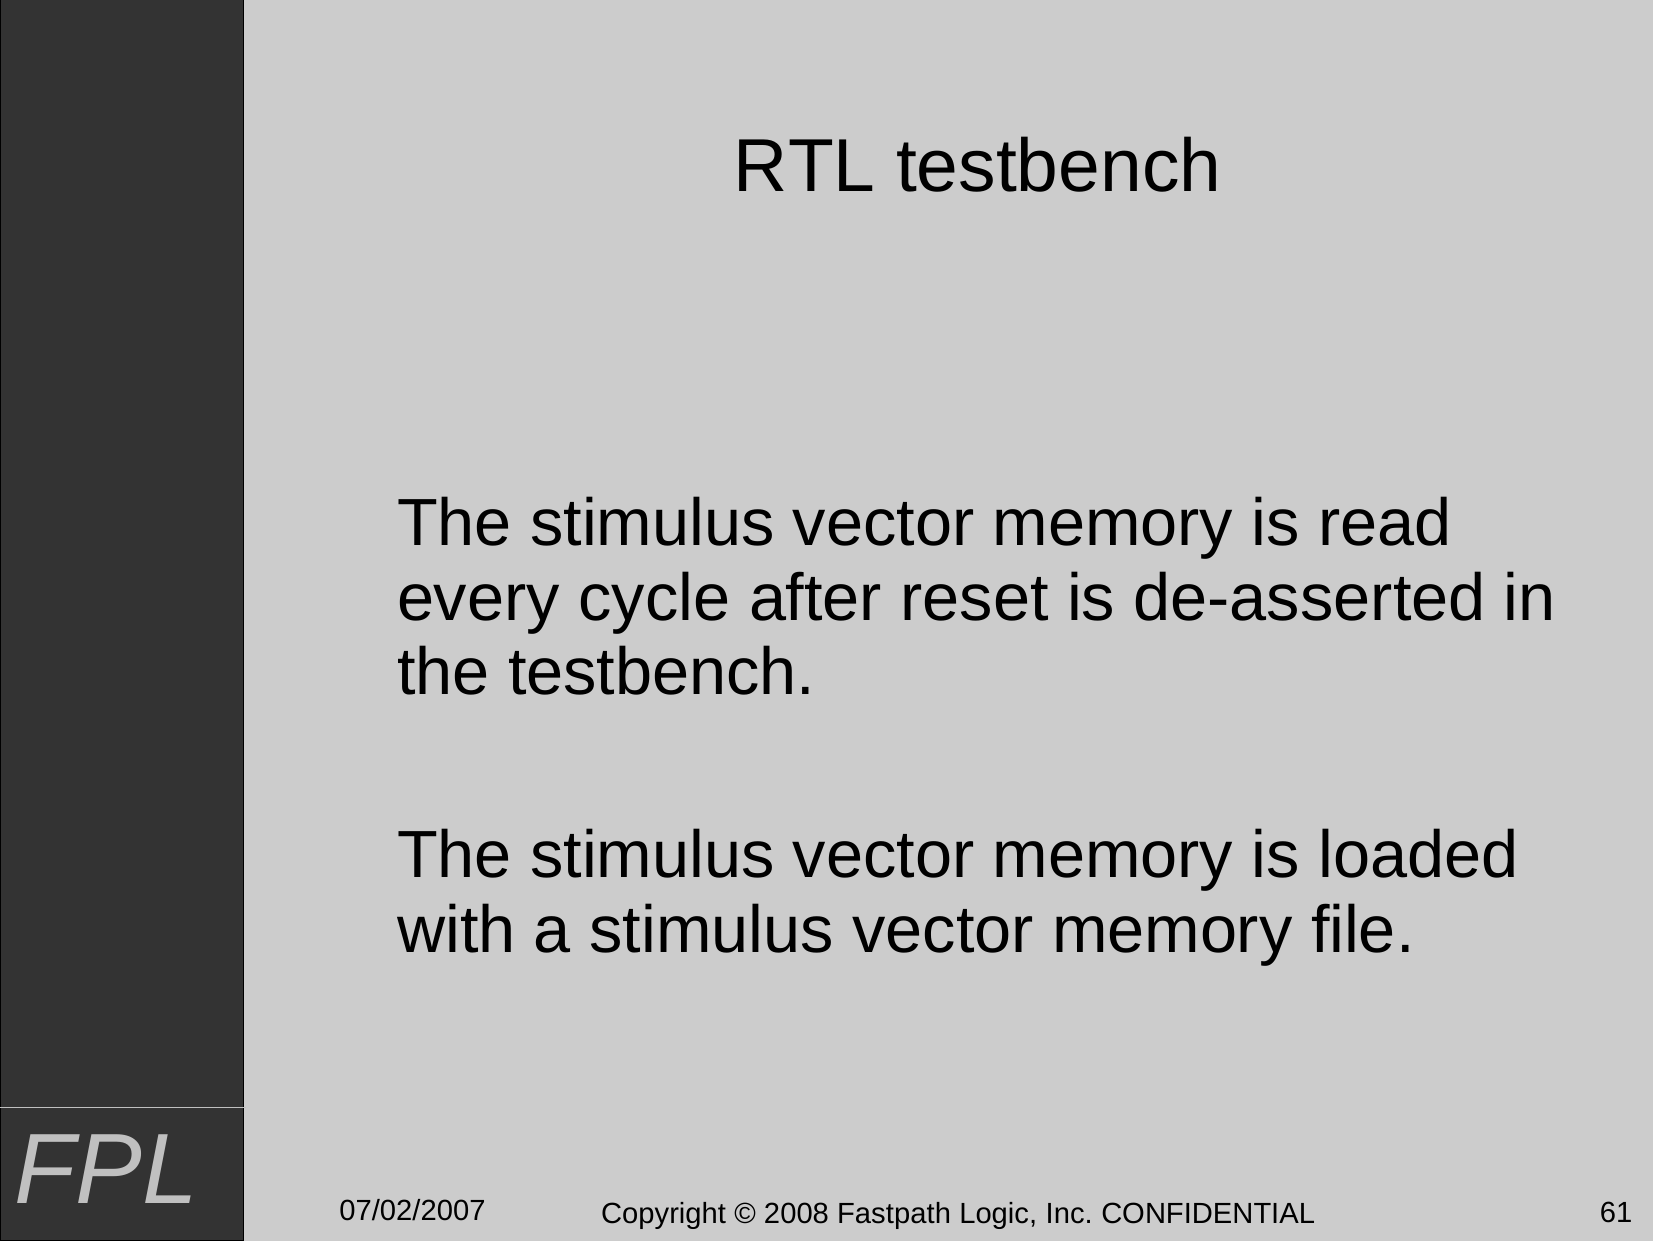

# RTL testbench
The stimulus vector memory is read every cycle after reset is de-asserted in the testbench.
The stimulus vector memory is loaded with a stimulus vector memory file.
07/02/2007
61
© 2007 FASTPATH LOGIC INC.